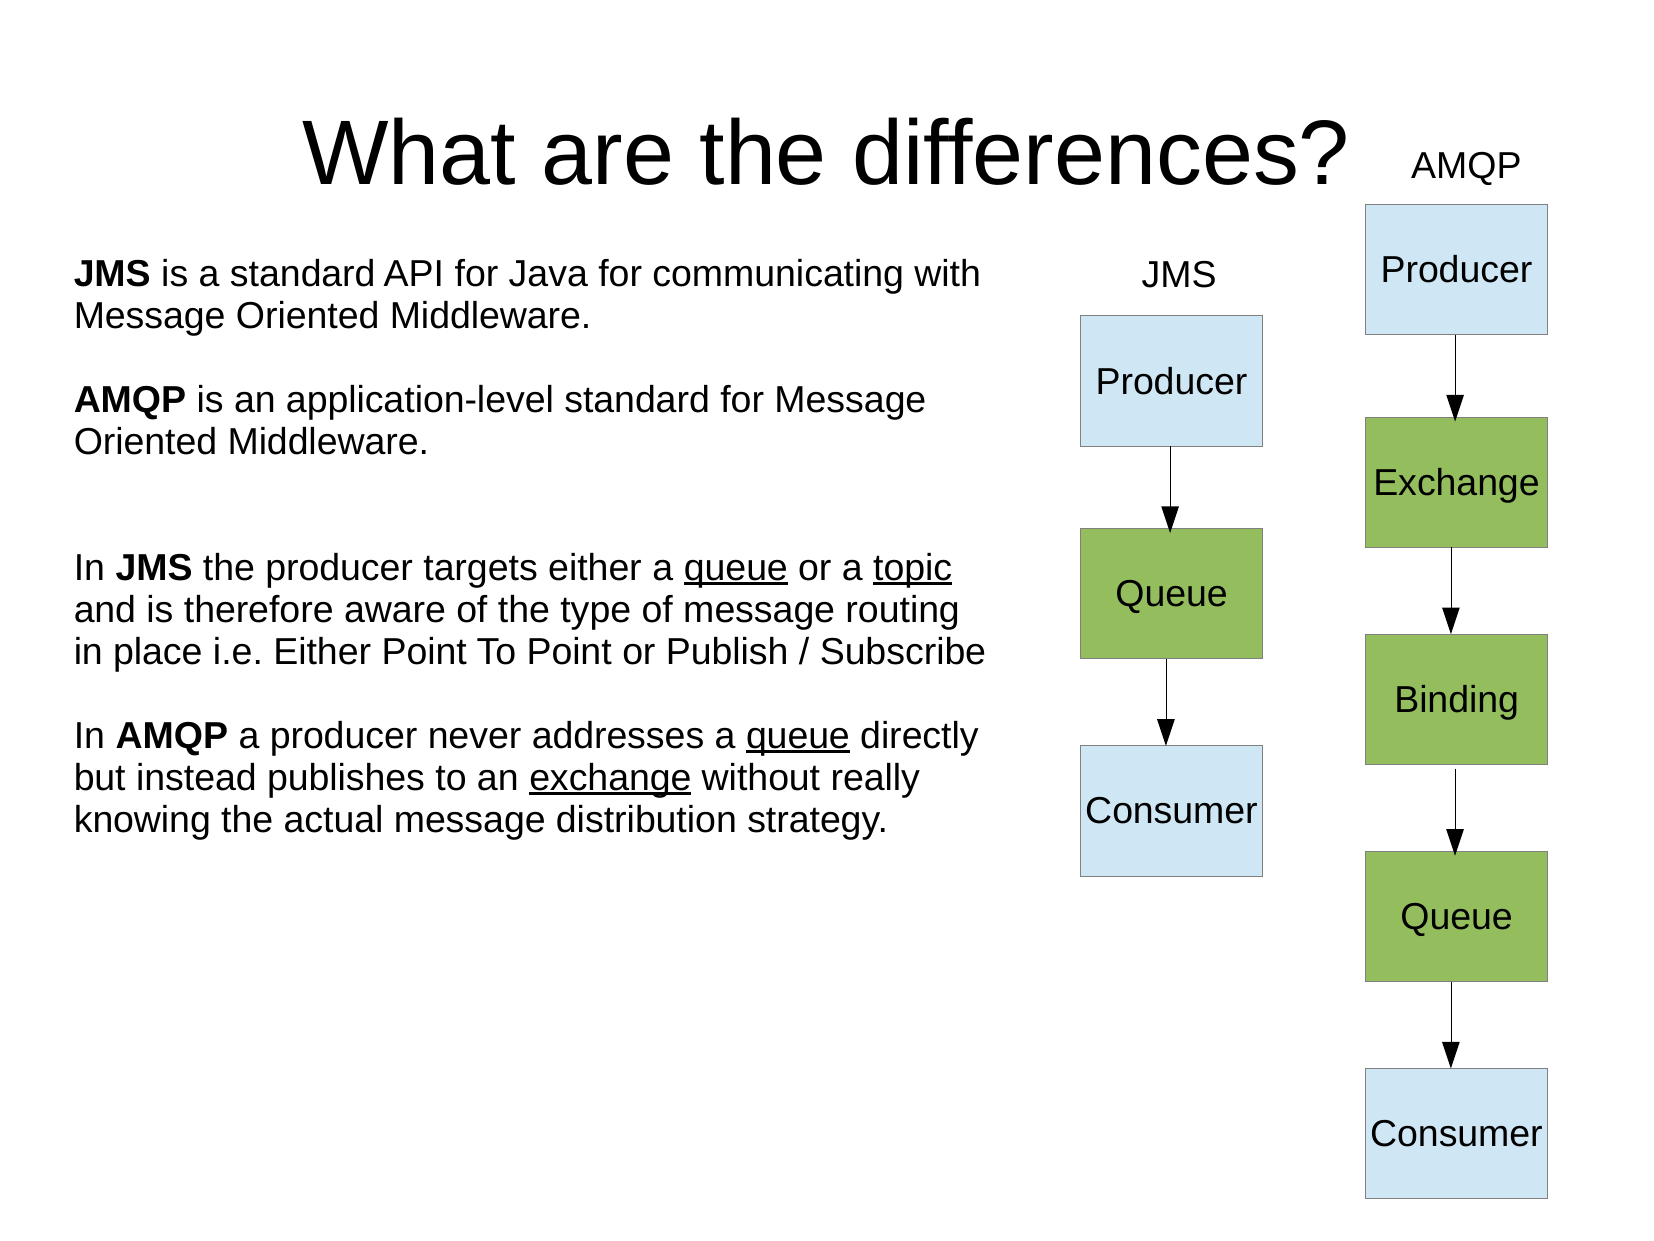

# What are the differences?
AMQP
Producer
JMS is a standard API for Java for communicating with Message Oriented Middleware.
AMQP is an application-level standard for Message Oriented Middleware.
In JMS the producer targets either a queue or a topic and is therefore aware of the type of message routing in place i.e. Either Point To Point or Publish / Subscribe
In AMQP a producer never addresses a queue directly but instead publishes to an exchange without really knowing the actual message distribution strategy.
JMS
Producer
Exchange
Queue
Binding
Consumer
Queue
Consumer